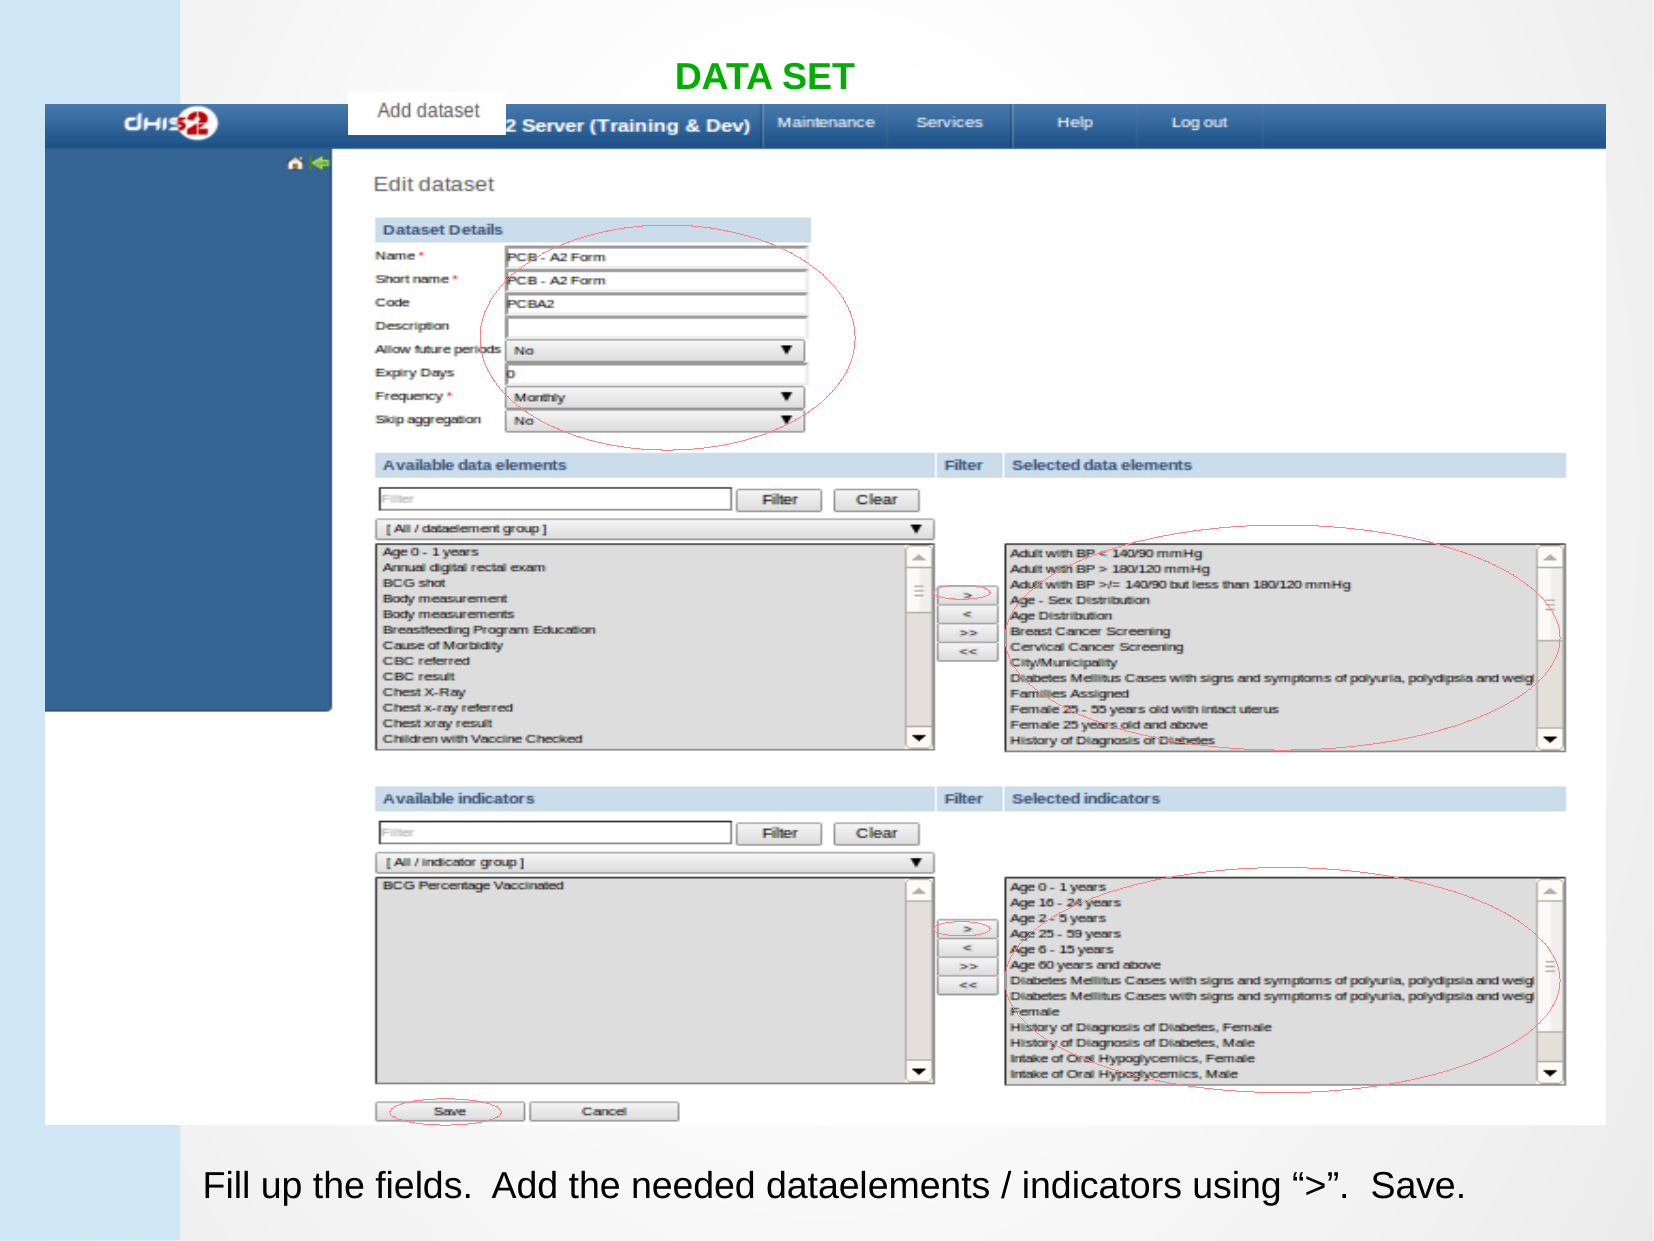

DATA SET
Fill up the fields. Add the needed dataelements / indicators using “>”. Save.